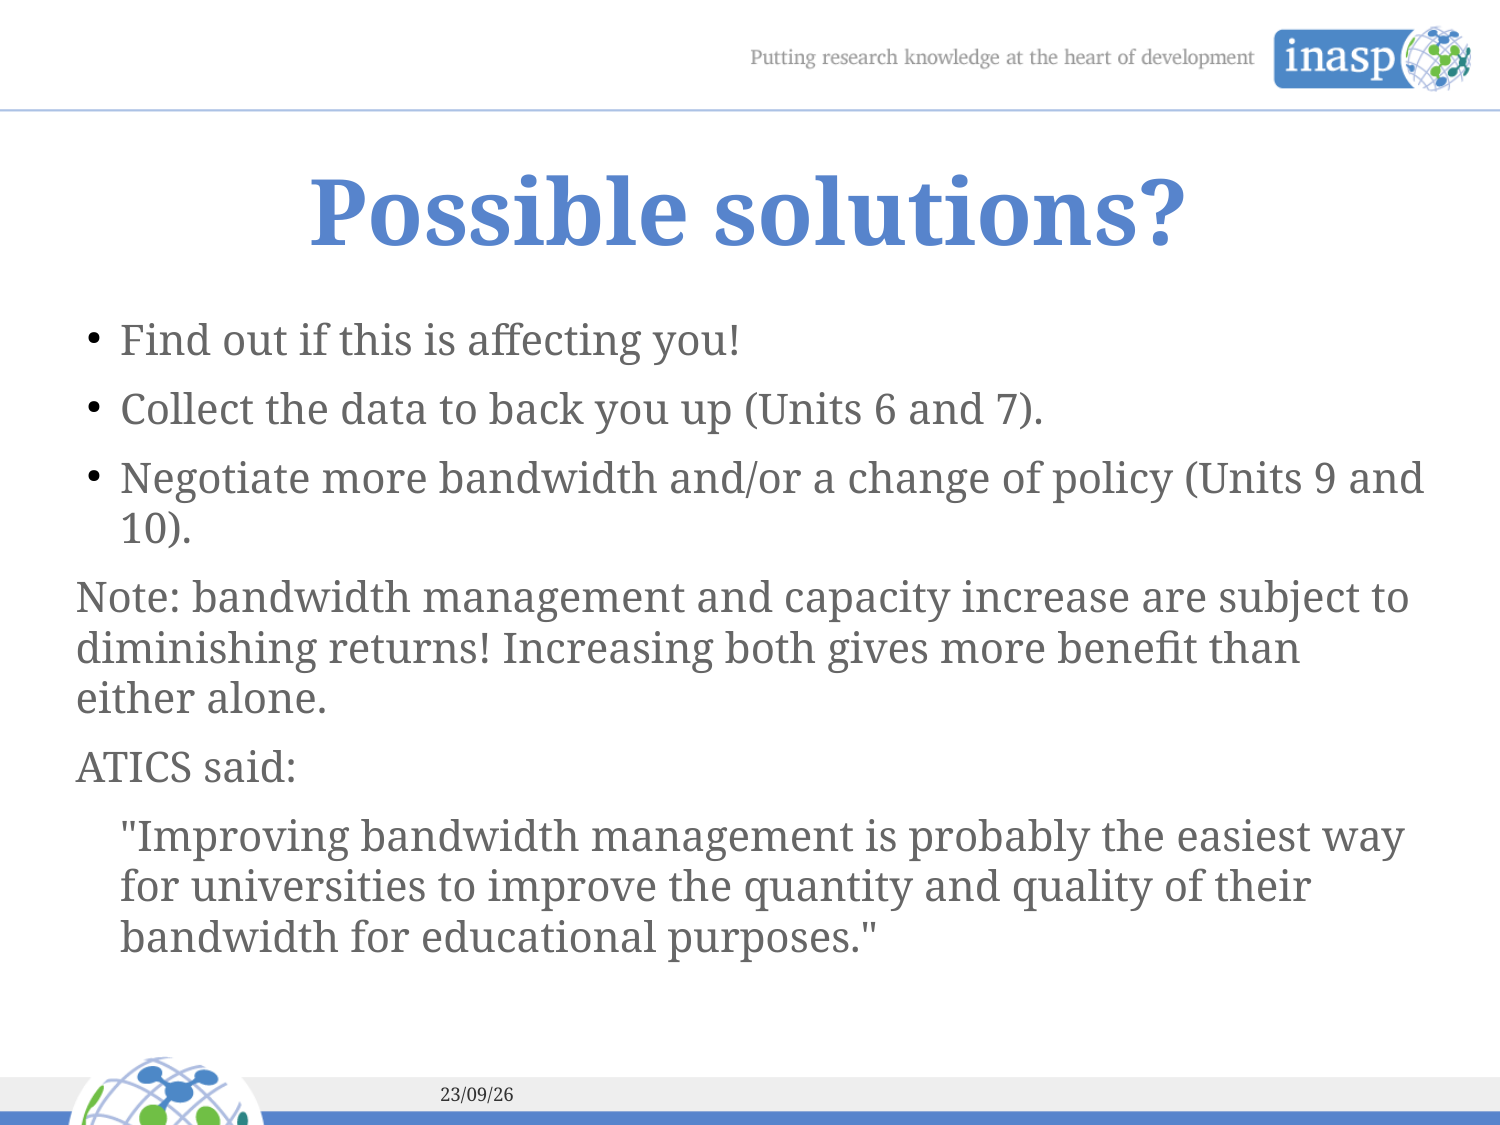

# Possible solutions?
Find out if this is affecting you!
Collect the data to back you up (Units 6 and 7).
Negotiate more bandwidth and/or a change of policy (Units 9 and 10).
Note: bandwidth management and capacity increase are subject to diminishing returns! Increasing both gives more benefit than either alone.
ATICS said:
"Improving bandwidth management is probably the easiest way for universities to improve the quantity and quality of their bandwidth for educational purposes."